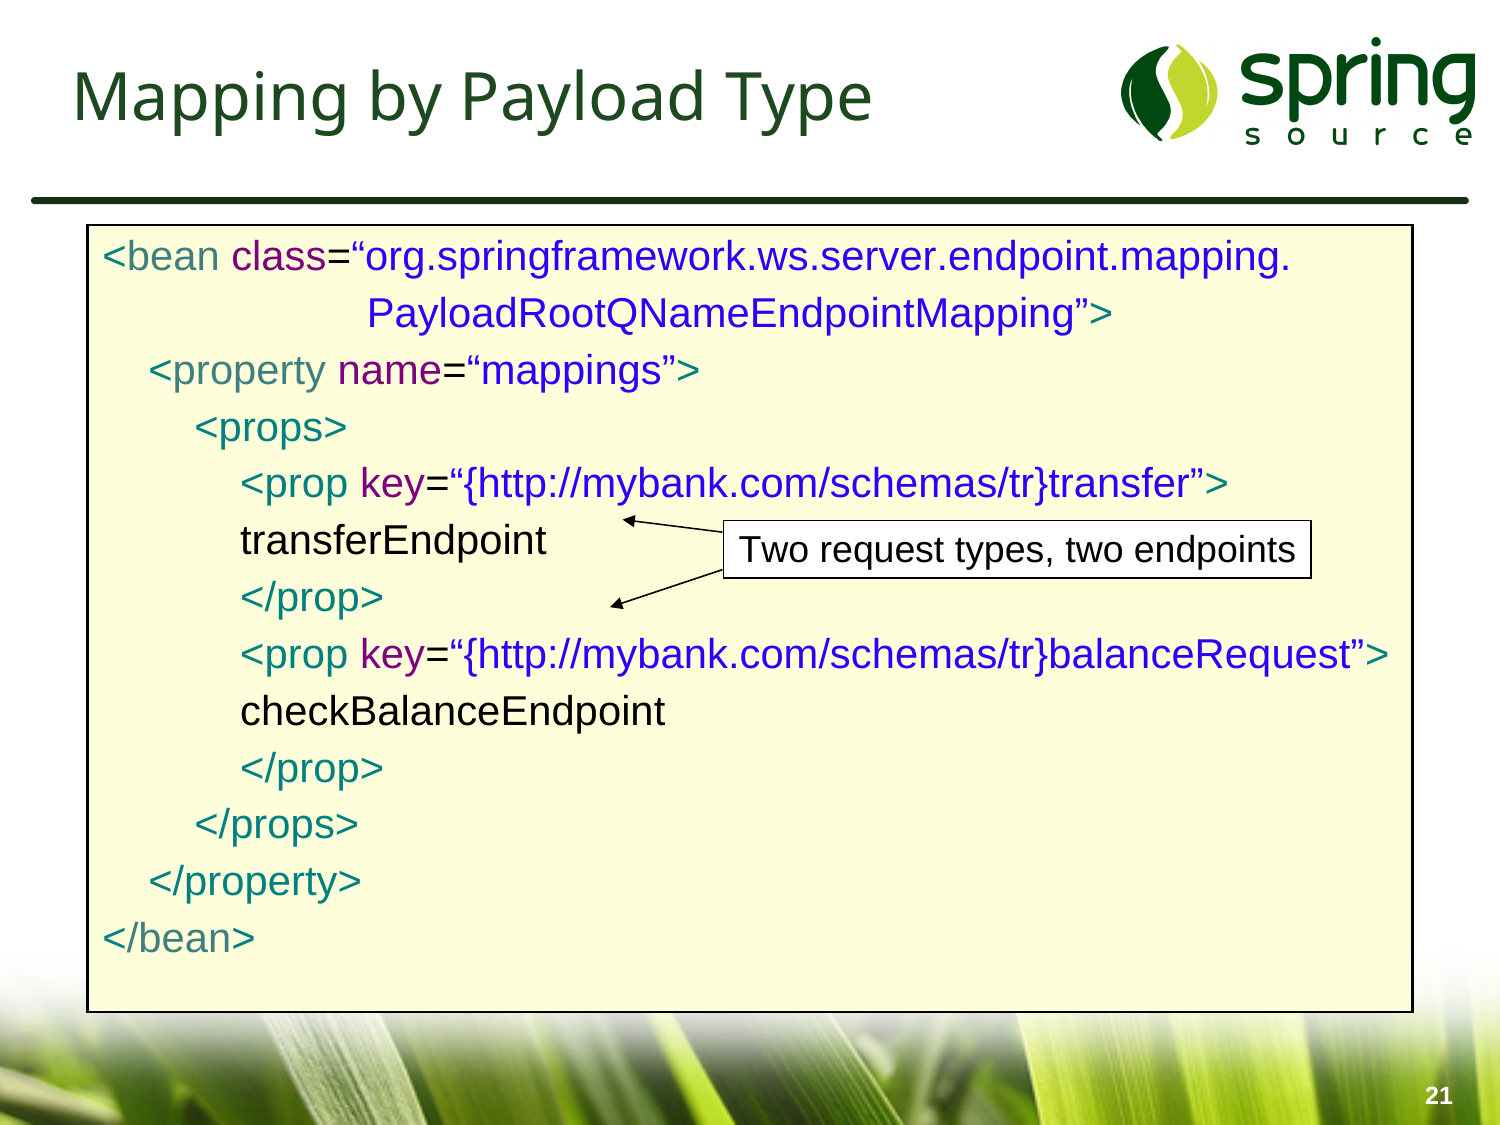

# Mapping by Payload Type
<bean class=“org.springframework.ws.server.endpoint.mapping.
 PayloadRootQNameEndpointMapping”>
 <property name=“mappings”>
 <props>
 <prop key=“{http://mybank.com/schemas/tr}transfer”>
 transferEndpoint
 </prop>
 <prop key=“{http://mybank.com/schemas/tr}balanceRequest”>
 checkBalanceEndpoint
 </prop>
 </props>
 </property>
</bean>
Two request types, two endpoints